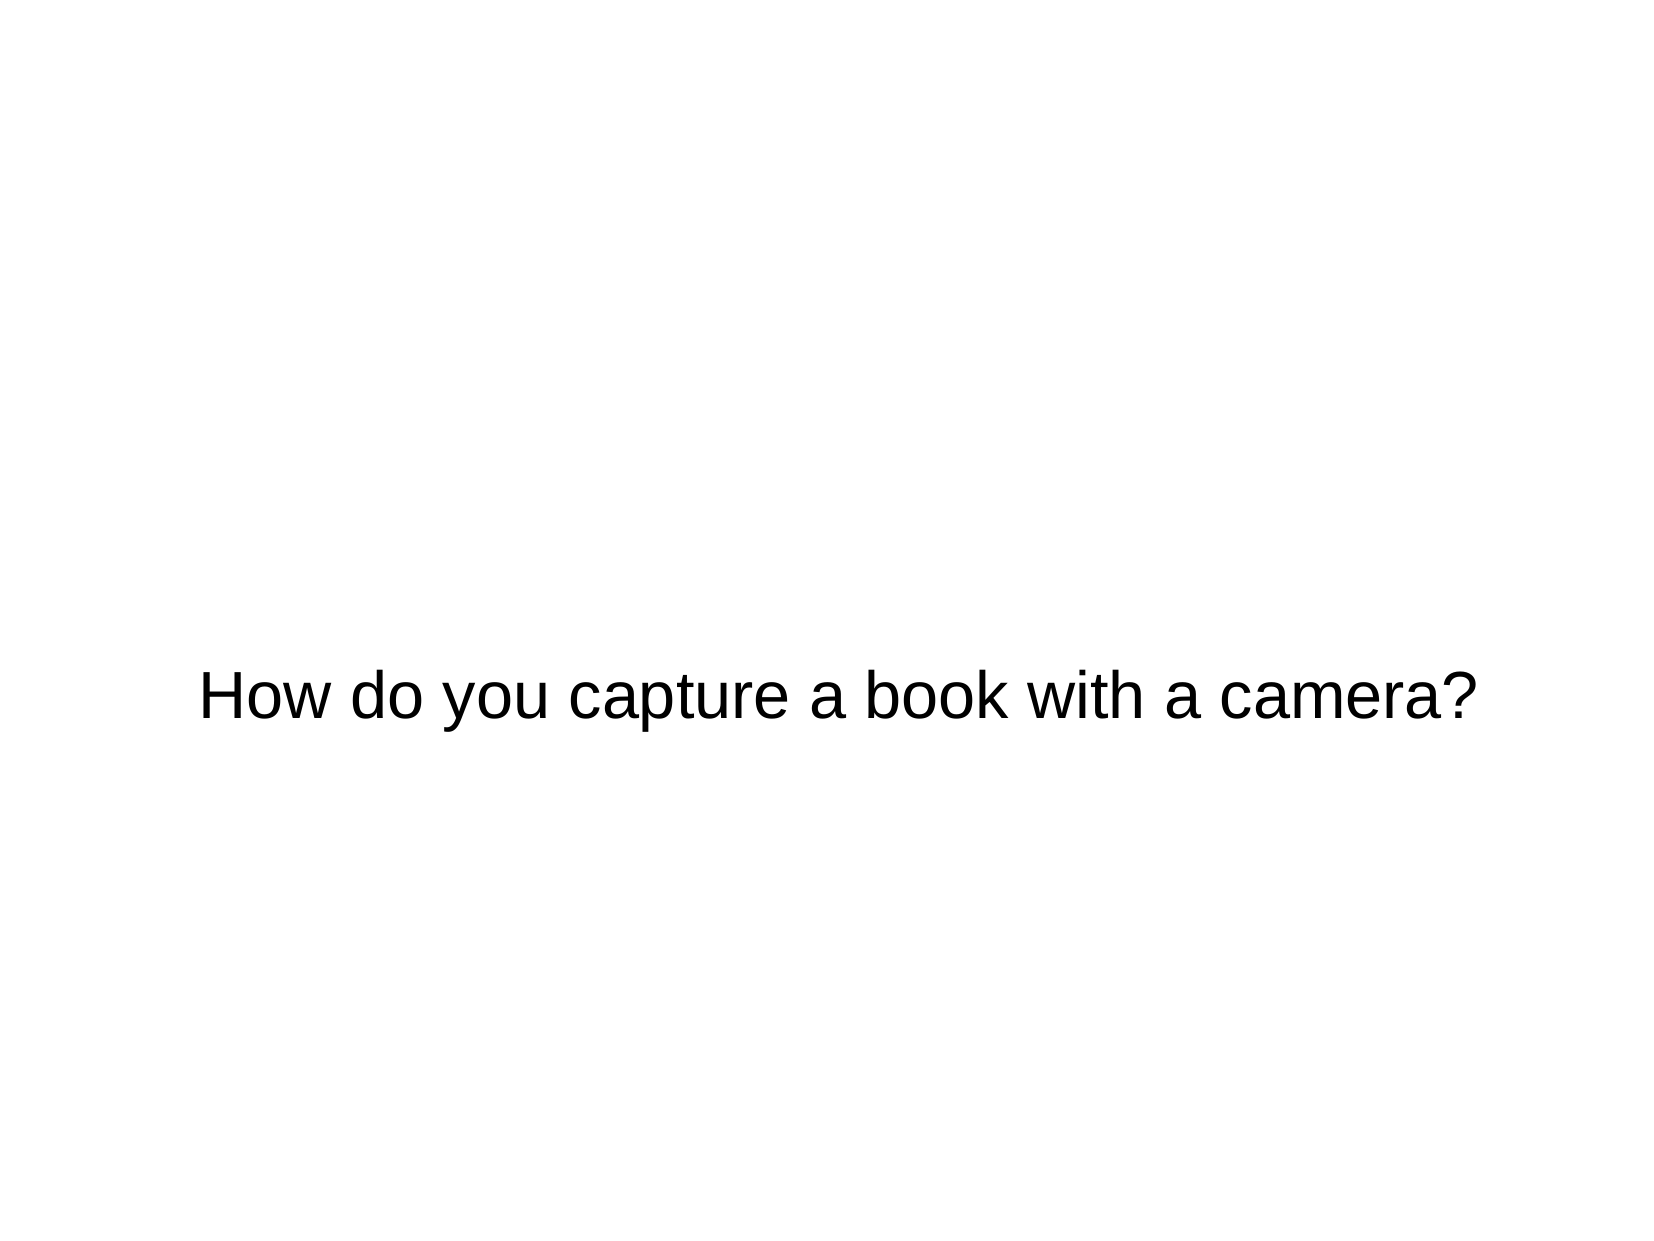

#
How do you capture a book with a camera?